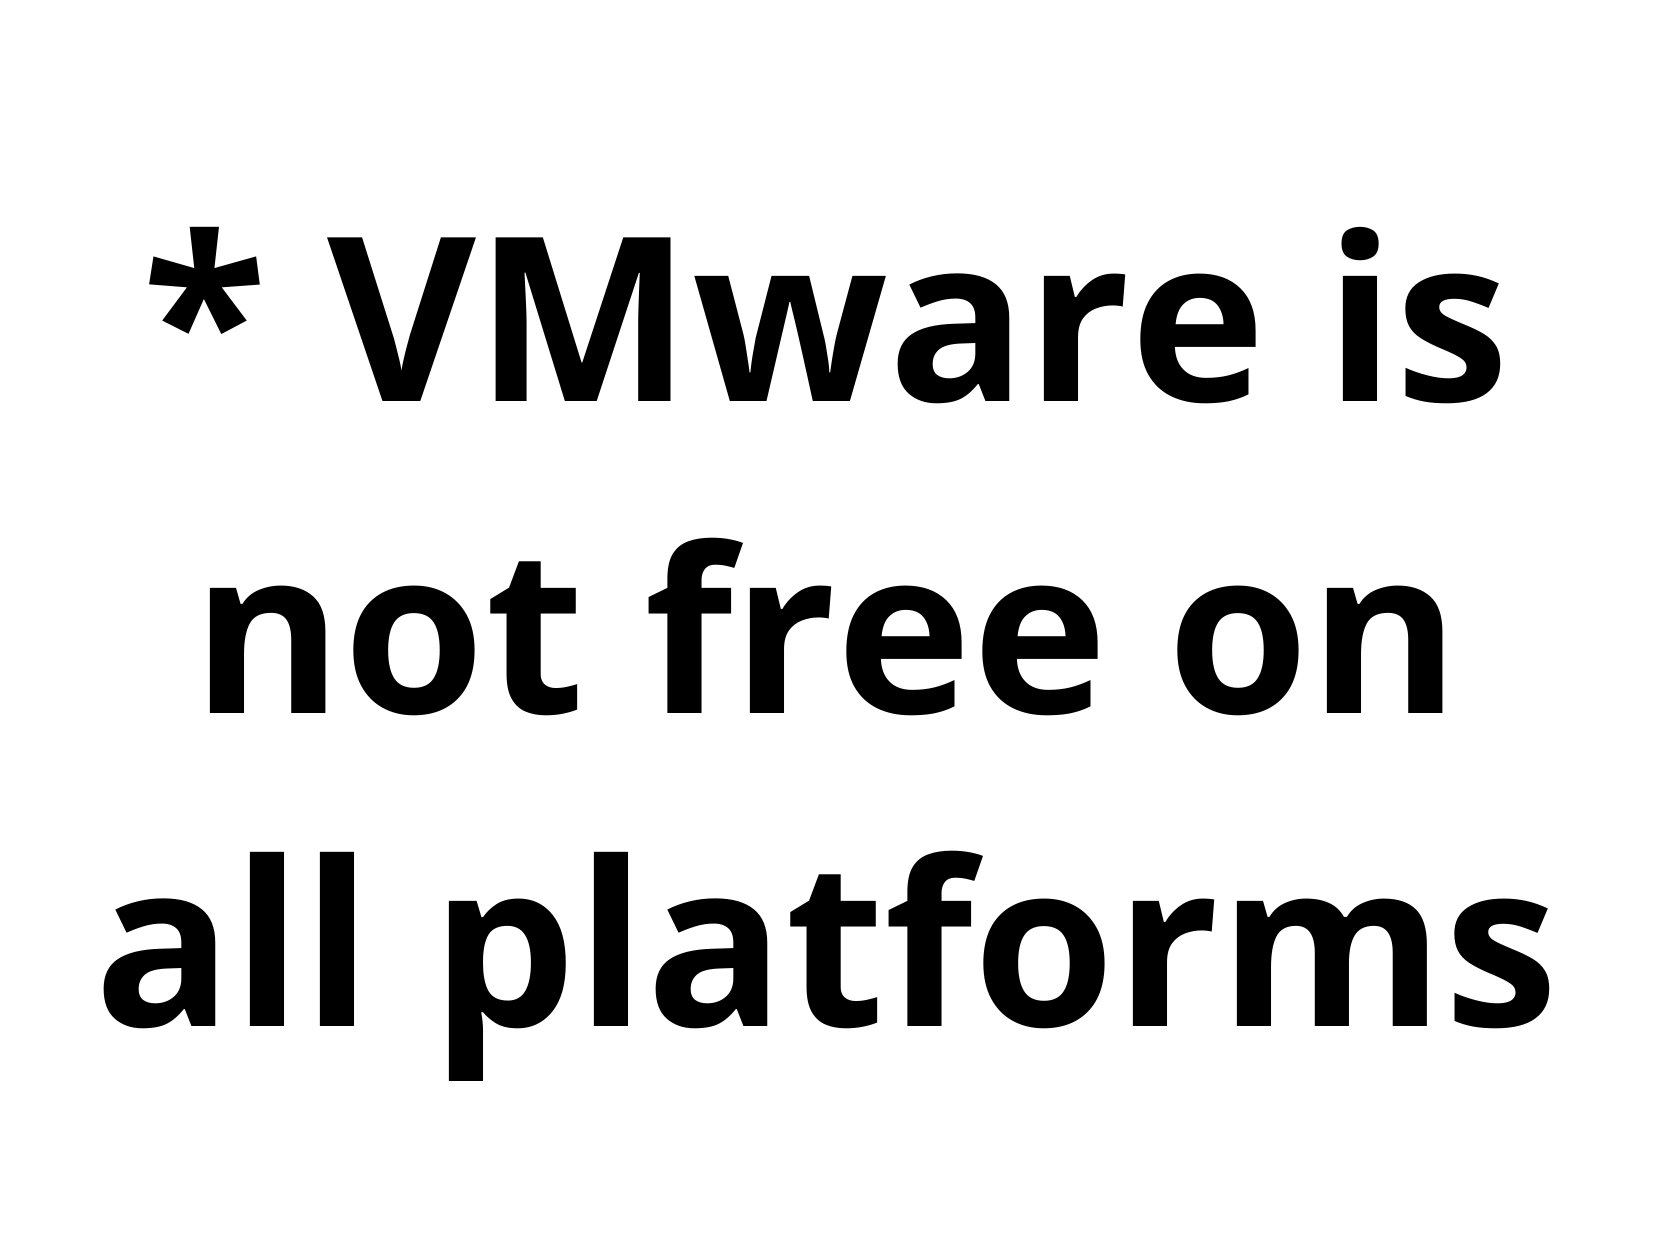

# * VMware is not free on all platforms